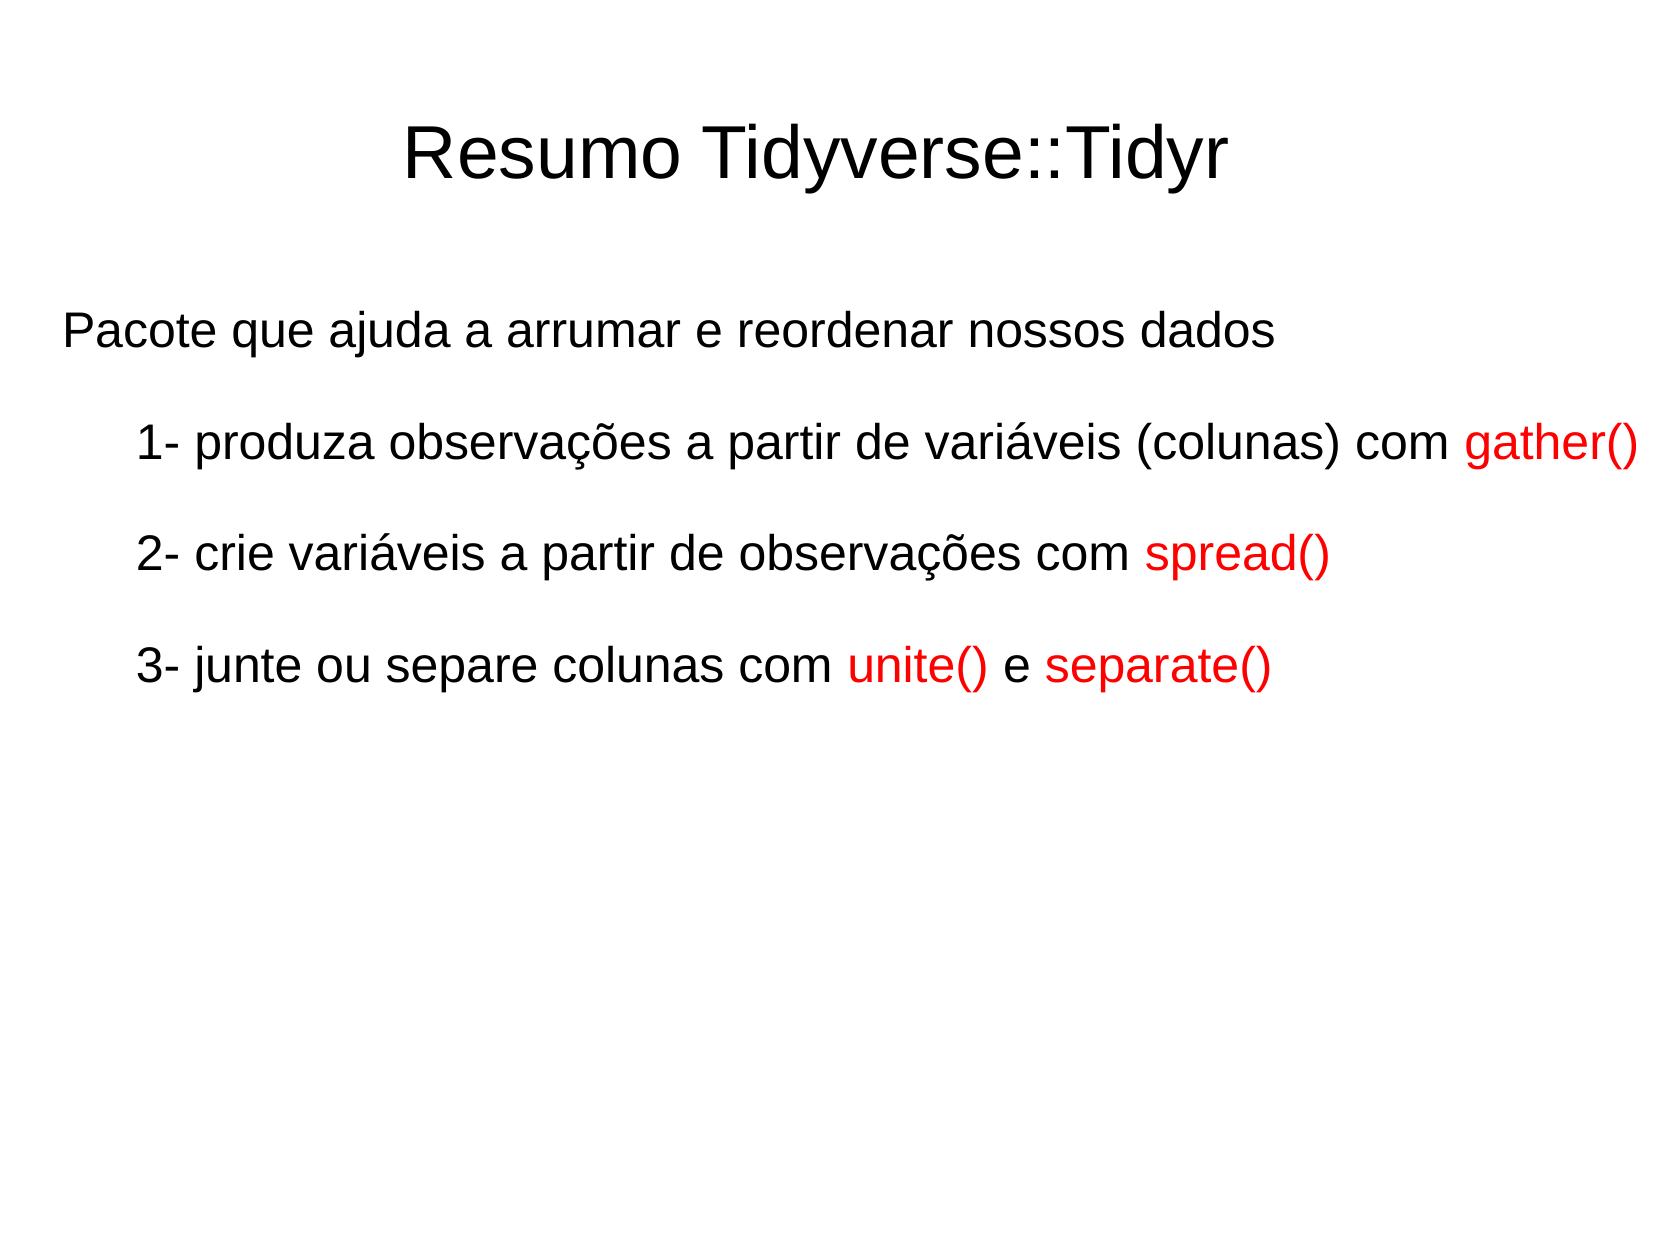

# Resumo Tidyverse::Tidyr
Pacote que ajuda a arrumar e reordenar nossos dados
	1- produza observações a partir de variáveis (colunas) com gather()
	2- crie variáveis a partir de observações com spread()
	3- junte ou separe colunas com unite() e separate()